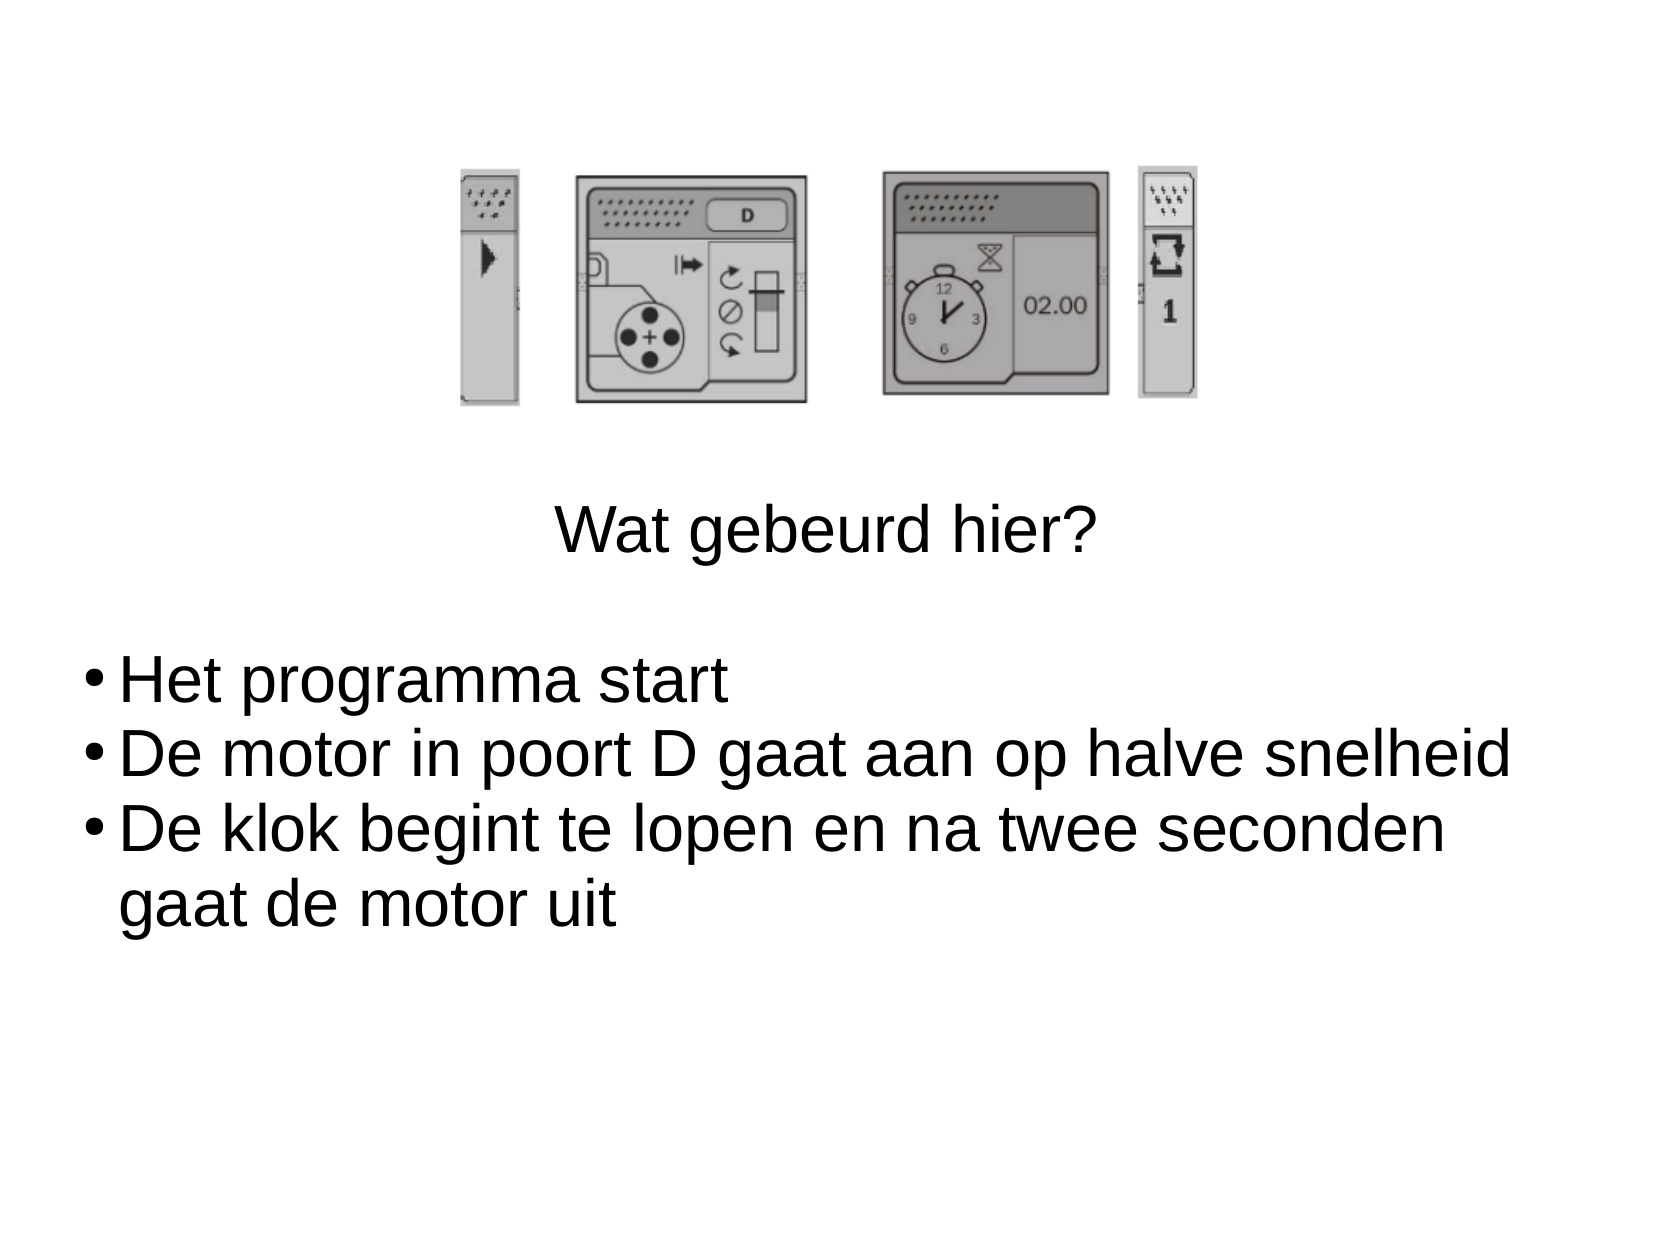

# Wat gebeurd hier?
Het programma start
De motor in poort D gaat aan op halve snelheid
De klok begint te lopen en na twee seconden gaat de motor uit